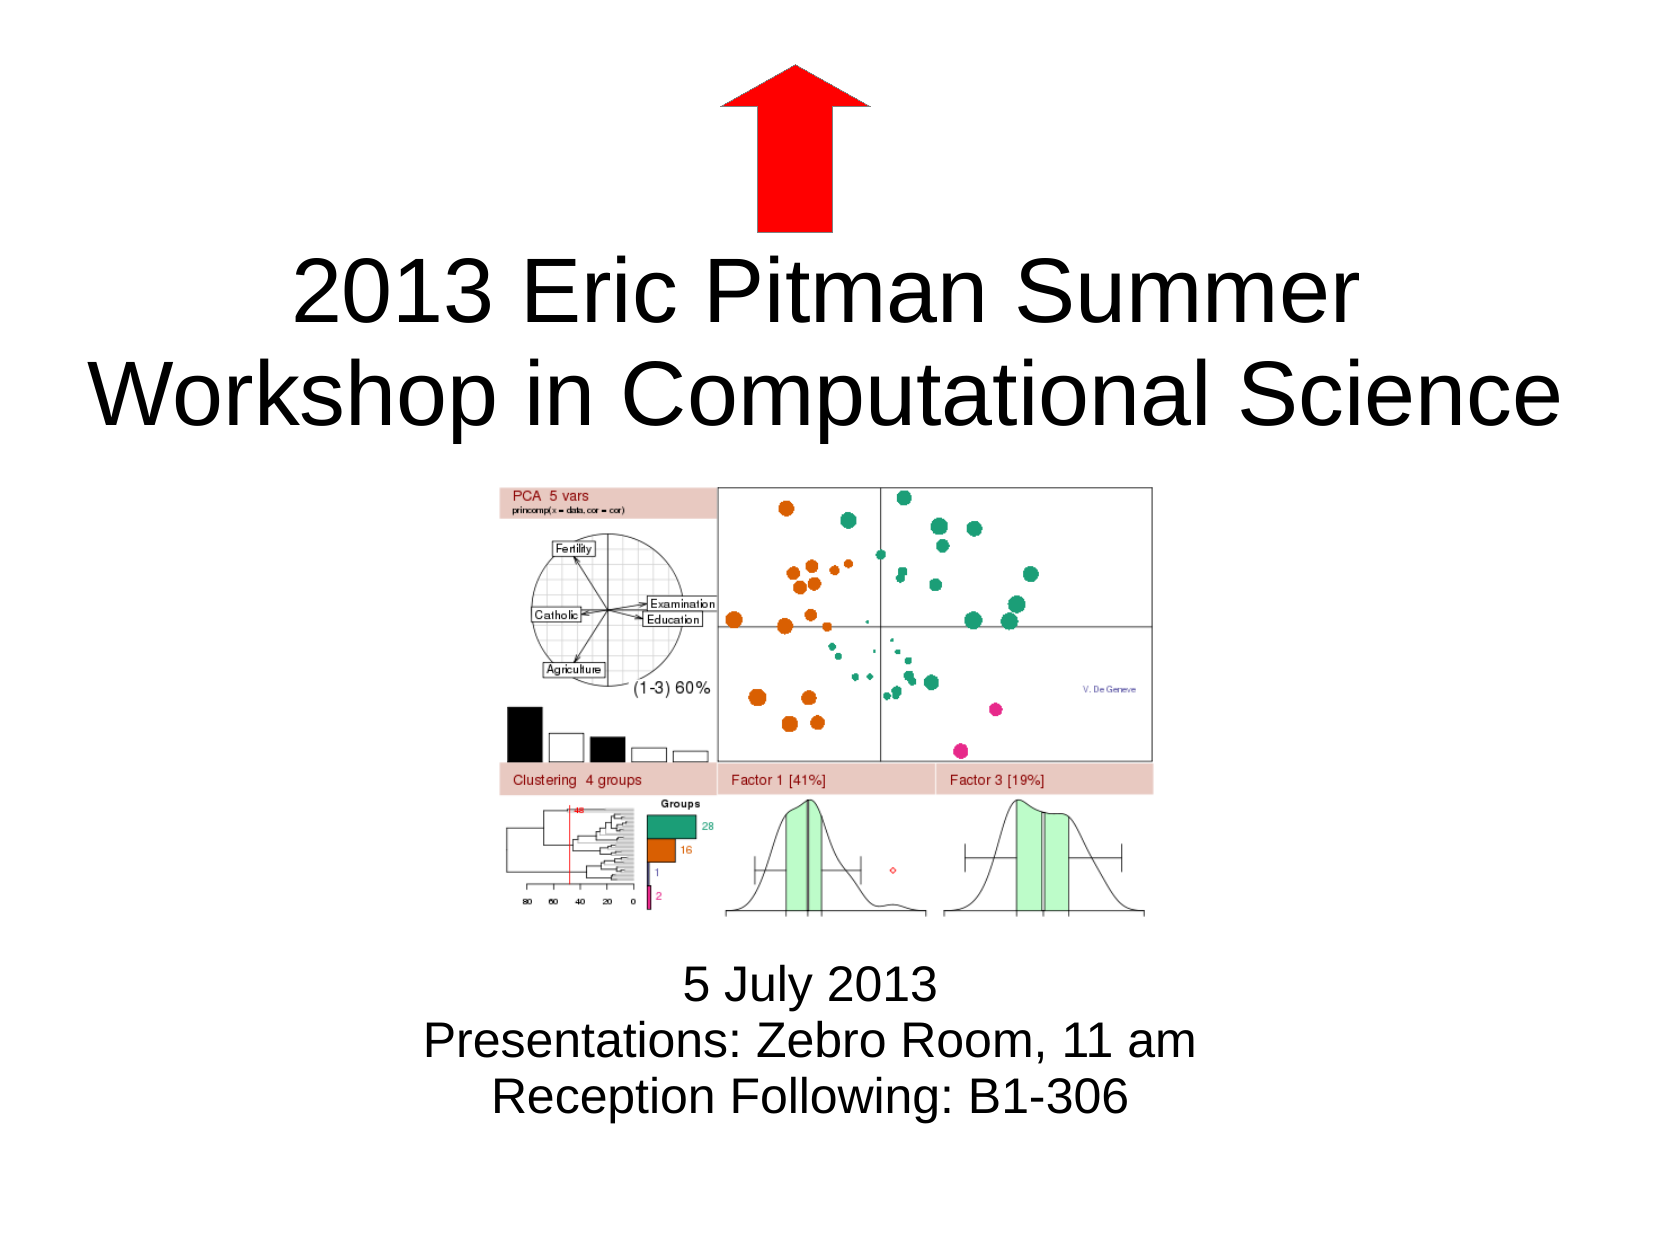

5 July 2013
Presentations: Zebro Room, 11 am
Reception Following: B1-306
# 2013 Eric Pitman Summer Workshop in Computational Science